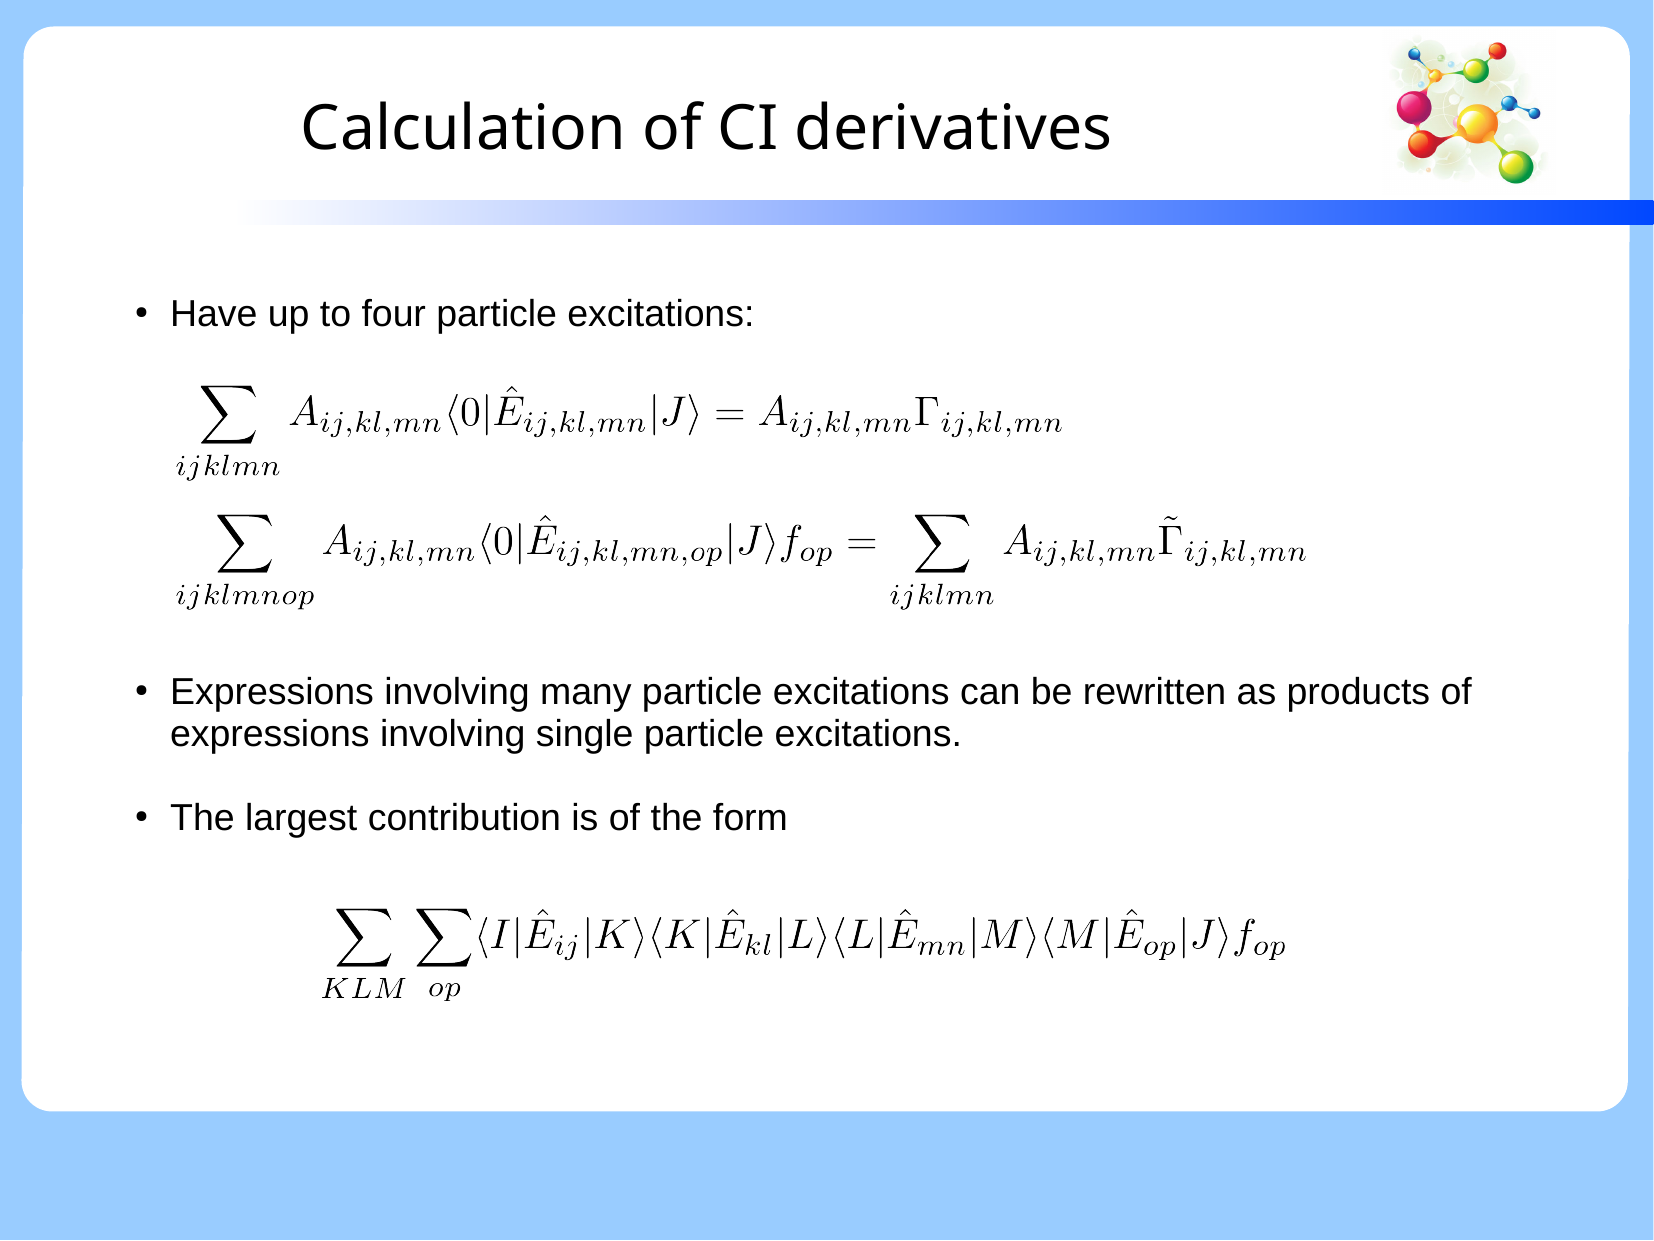

# Calculation of CI derivatives
Have up to four particle excitations:
Expressions involving many particle excitations can be rewritten as products of expressions involving single particle excitations.
The largest contribution is of the form